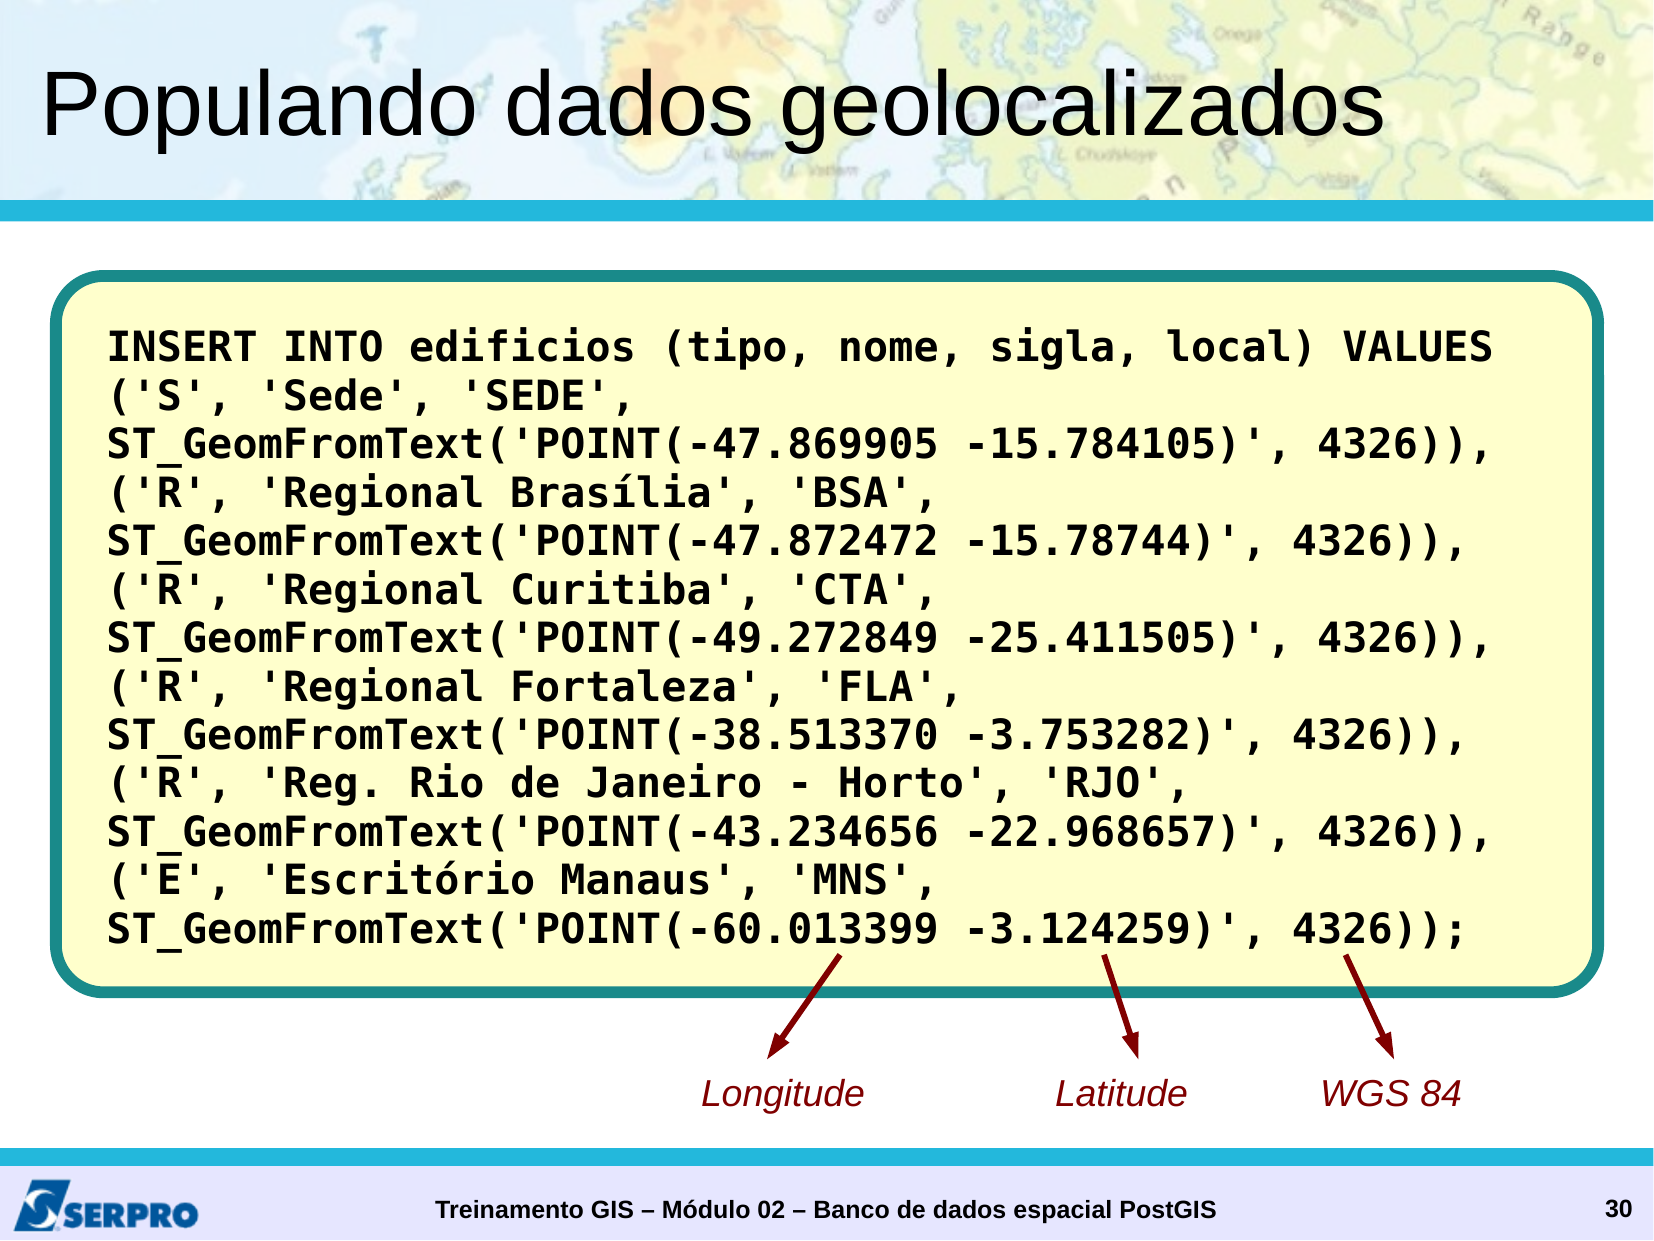

# Populando dados geolocalizados
INSERT INTO edificios (tipo, nome, sigla, local) VALUES
('S', 'Sede', 'SEDE',
ST_GeomFromText('POINT(-47.869905 -15.784105)', 4326)),
('R', 'Regional Brasília', 'BSA', ST_GeomFromText('POINT(-47.872472 -15.78744)', 4326)),
('R', 'Regional Curitiba', 'CTA', ST_GeomFromText('POINT(-49.272849 -25.411505)', 4326)),
('R', 'Regional Fortaleza', 'FLA', ST_GeomFromText('POINT(-38.513370 -3.753282)', 4326)),
('R', 'Reg. Rio de Janeiro - Horto', 'RJO', ST_GeomFromText('POINT(-43.234656 -22.968657)', 4326)),
('E', 'Escritório Manaus', 'MNS', ST_GeomFromText('POINT(-60.013399 -3.124259)', 4326));
Longitude
Latitude
WGS 84
30
Treinamento GIS – Módulo 02 – Banco de dados espacial PostGIS